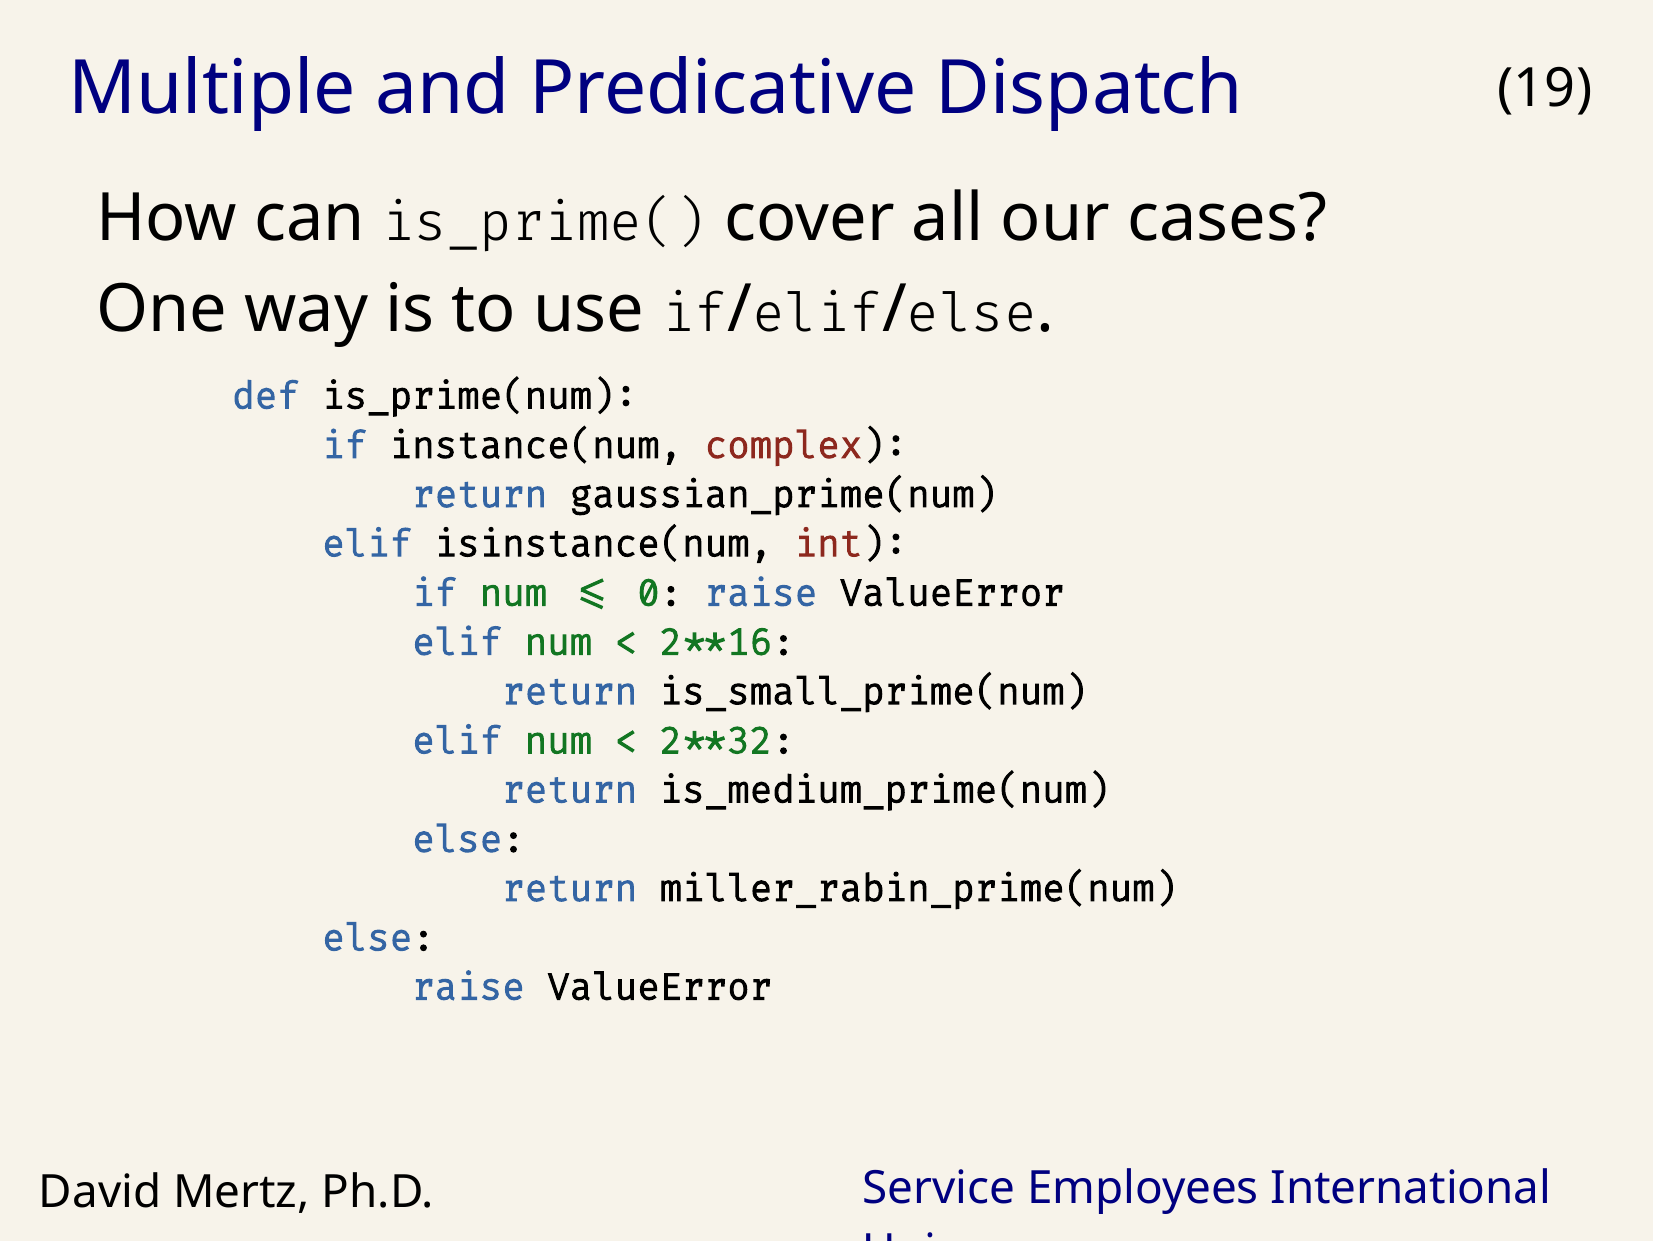

How can is_prime() cover all our cases? One way is to use if/elif/else.
def is_prime(num):
 if instance(num, complex):
 return gaussian_prime(num)
 elif isinstance(num, int):
 if num <= 0: raise ValueError
 elif num < 2**16:
 return is_small_prime(num)
 elif num < 2**32:
 return is_medium_prime(num)
 else:
 return miller_rabin_prime(num)
 else:
 raise ValueError